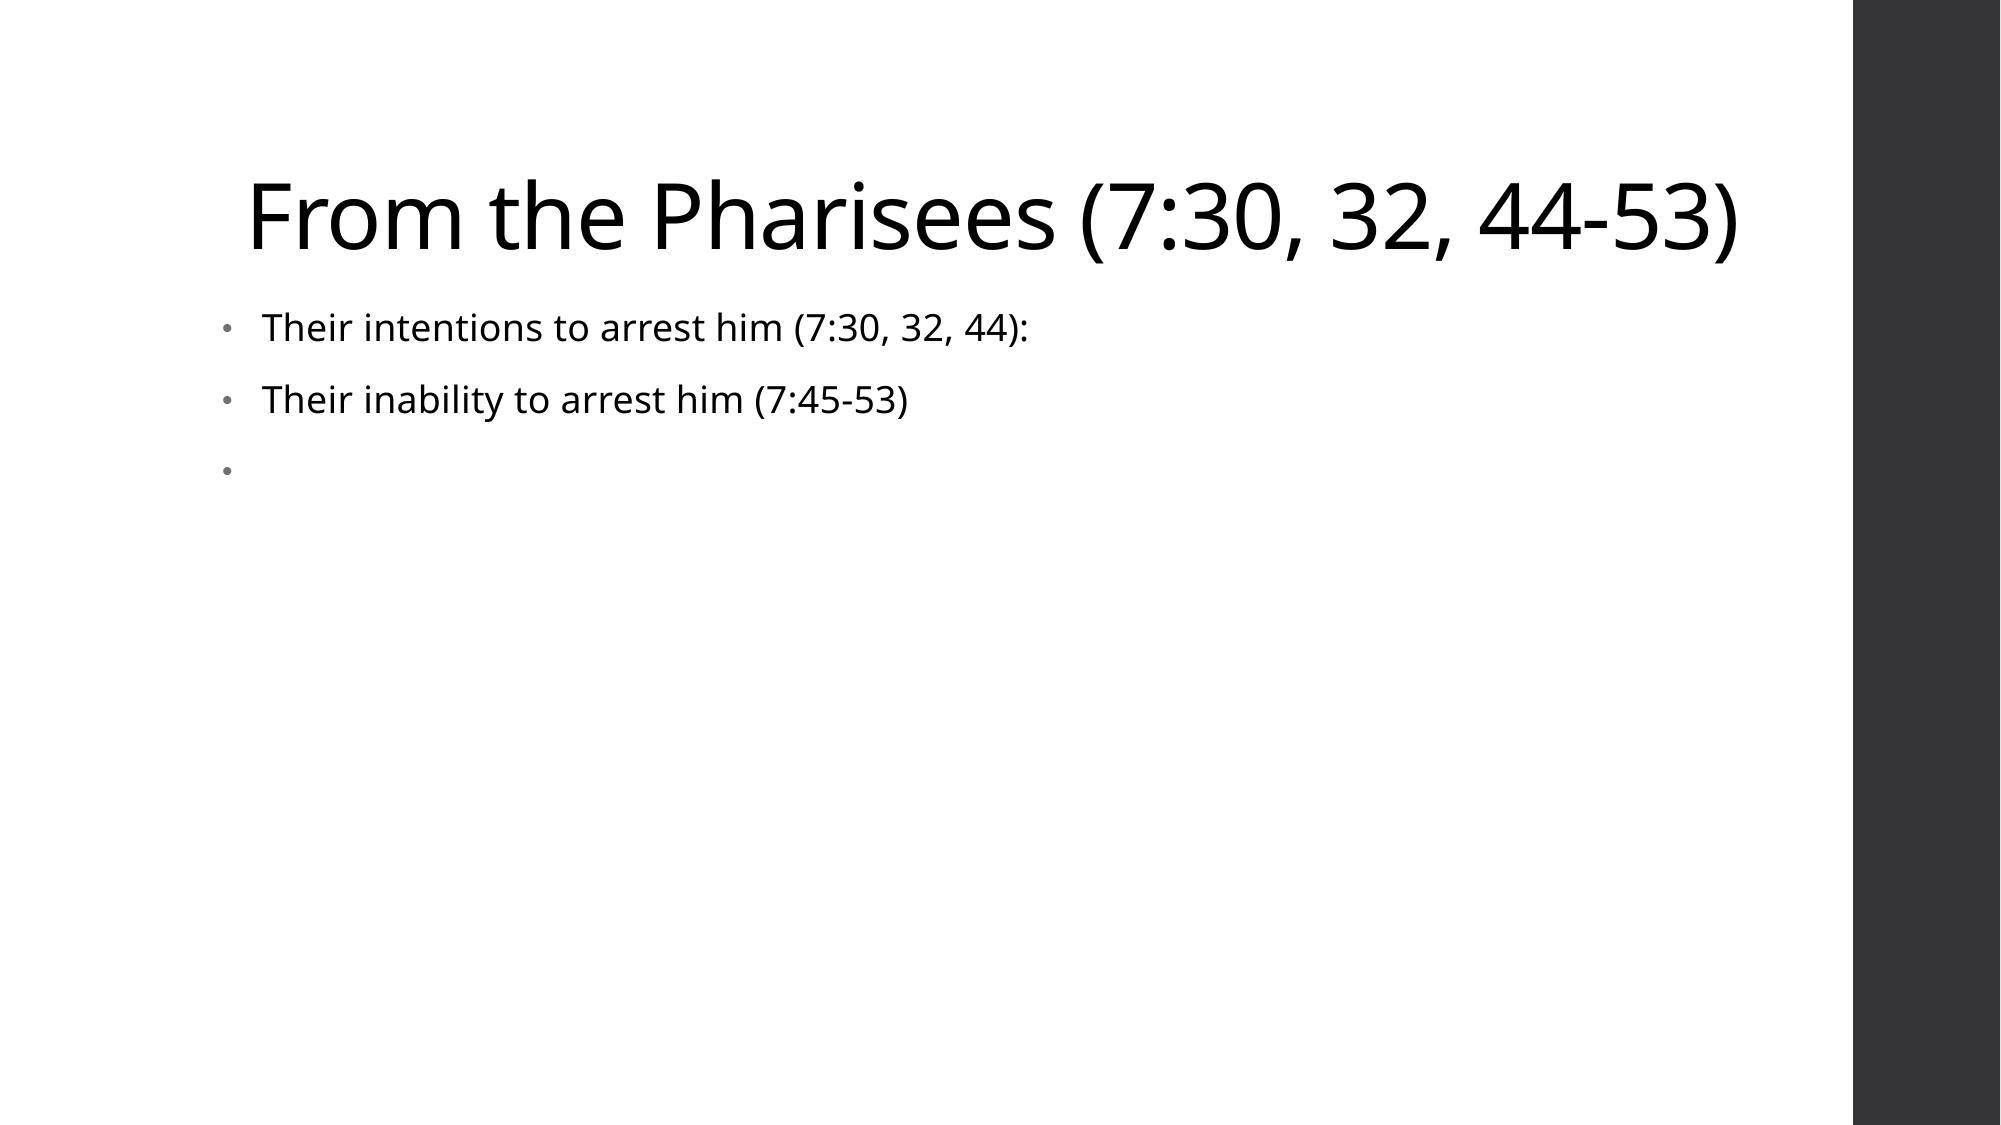

# From the Pharisees (7:30, 32, 44-53)
 Their intentions to arrest him (7:30, 32, 44):
 Their inability to arrest him (7:45-53)